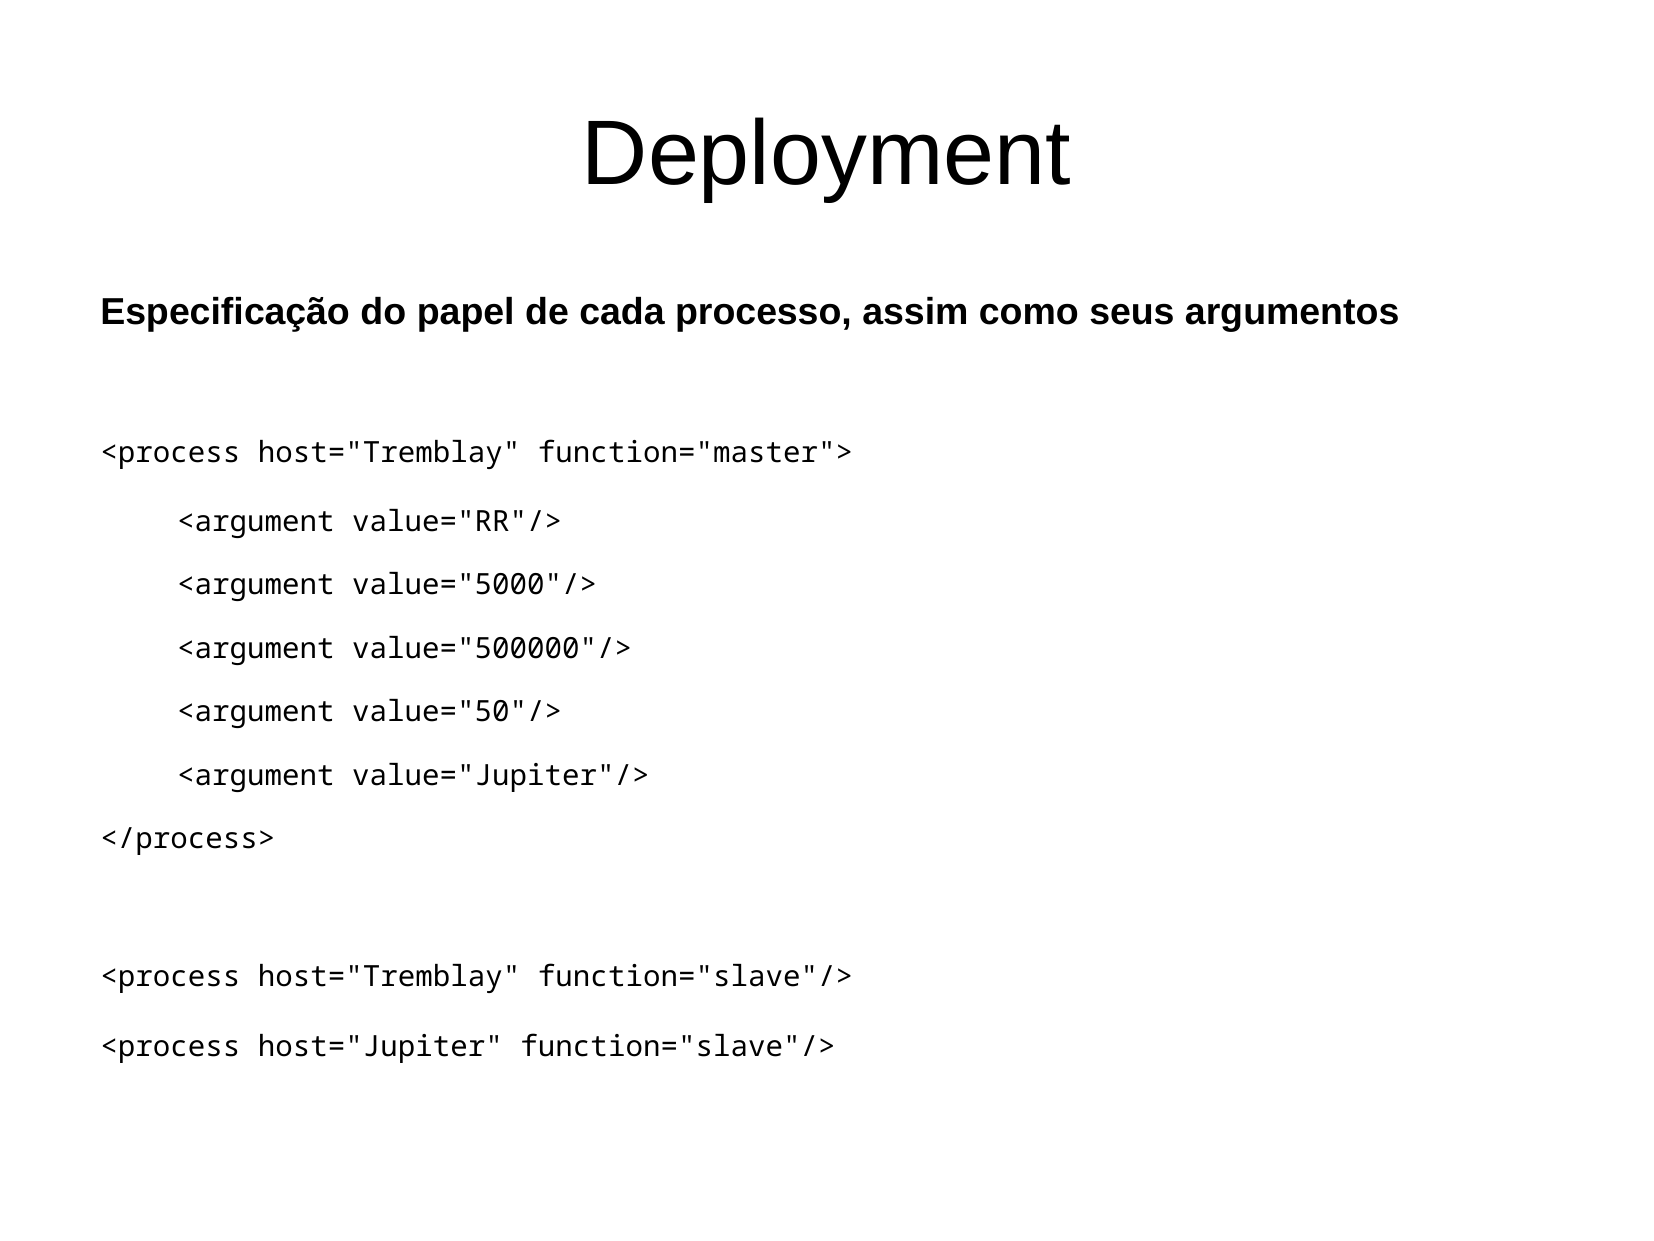

# Deployment
Especificação do papel de cada processo, assim como seus argumentos
<process host="Tremblay" function="master">
<argument value="RR"/>
<argument value="5000"/>
<argument value="500000"/>
<argument value="50"/>
<argument value="Jupiter"/>
</process>
<process host="Tremblay" function="slave"/>
<process host="Jupiter" function="slave"/>